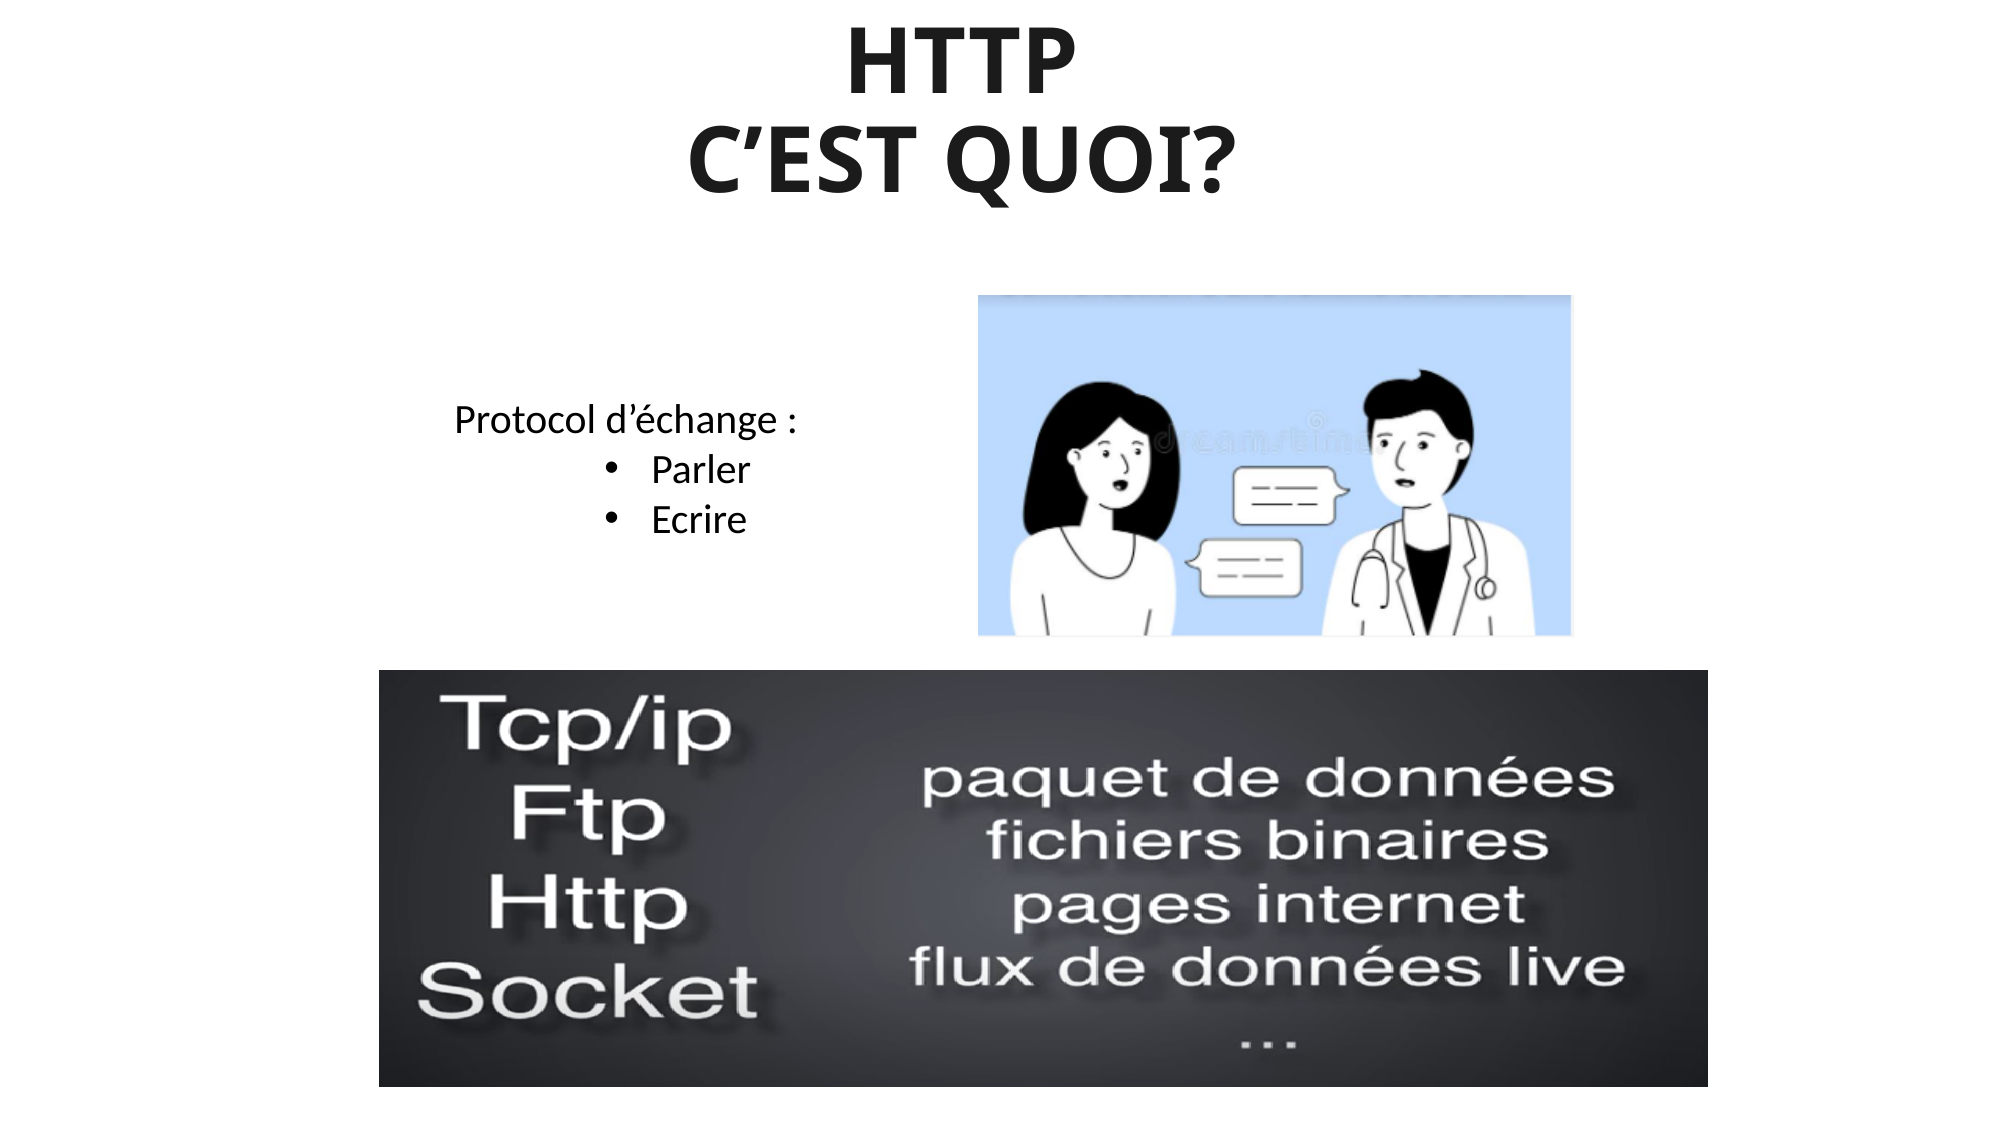

# HTTP C’EST QUOI?
Protocol d’échange :
Parler
Ecrire